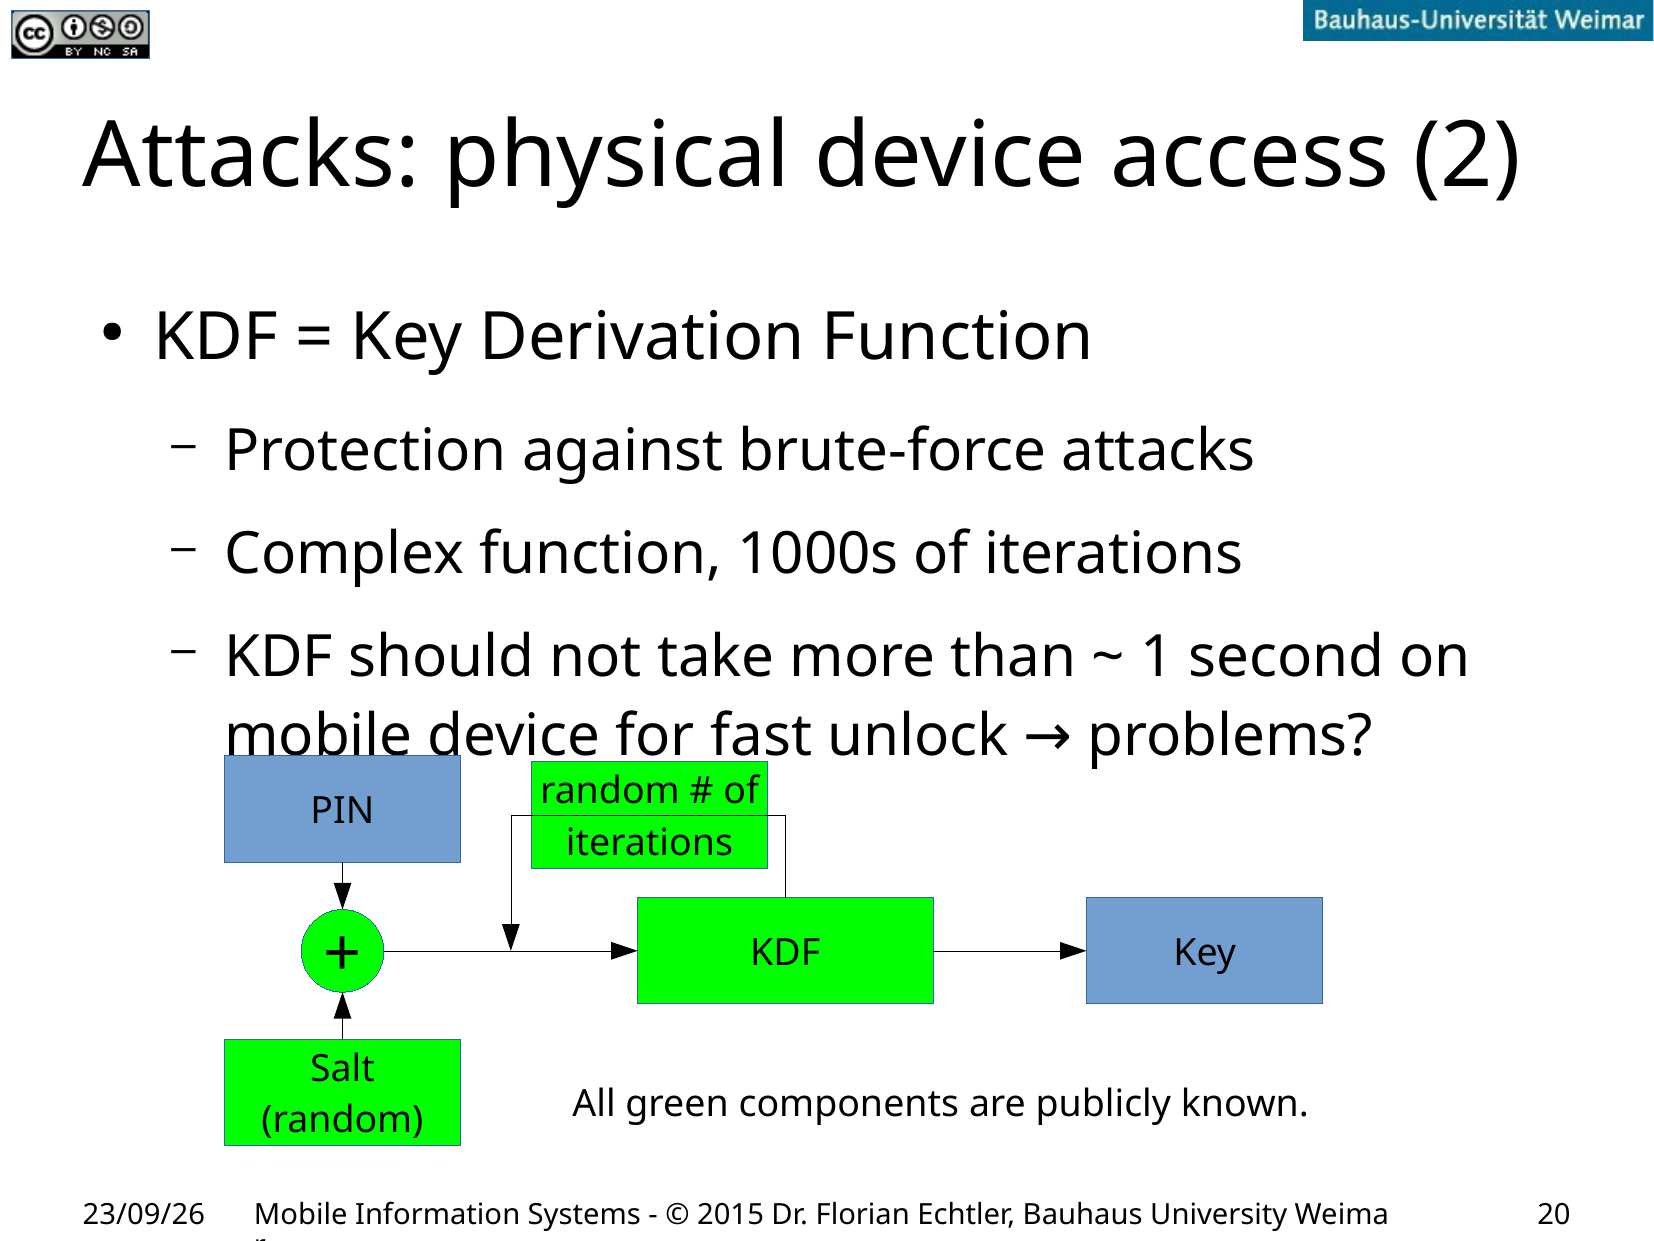

# Attacks: physical device access (2)
KDF = Key Derivation Function
Protection against brute-force attacks
Complex function, 1000s of iterations
KDF should not take more than ~ 1 second on mobile device for fast unlock → problems?
PIN
random # of
iterations
KDF
Key
+
Salt
(random)
All green components are publicly known.
Mobile Information Systems - © 2015 Dr. Florian Echtler, Bauhaus University Weimar
20